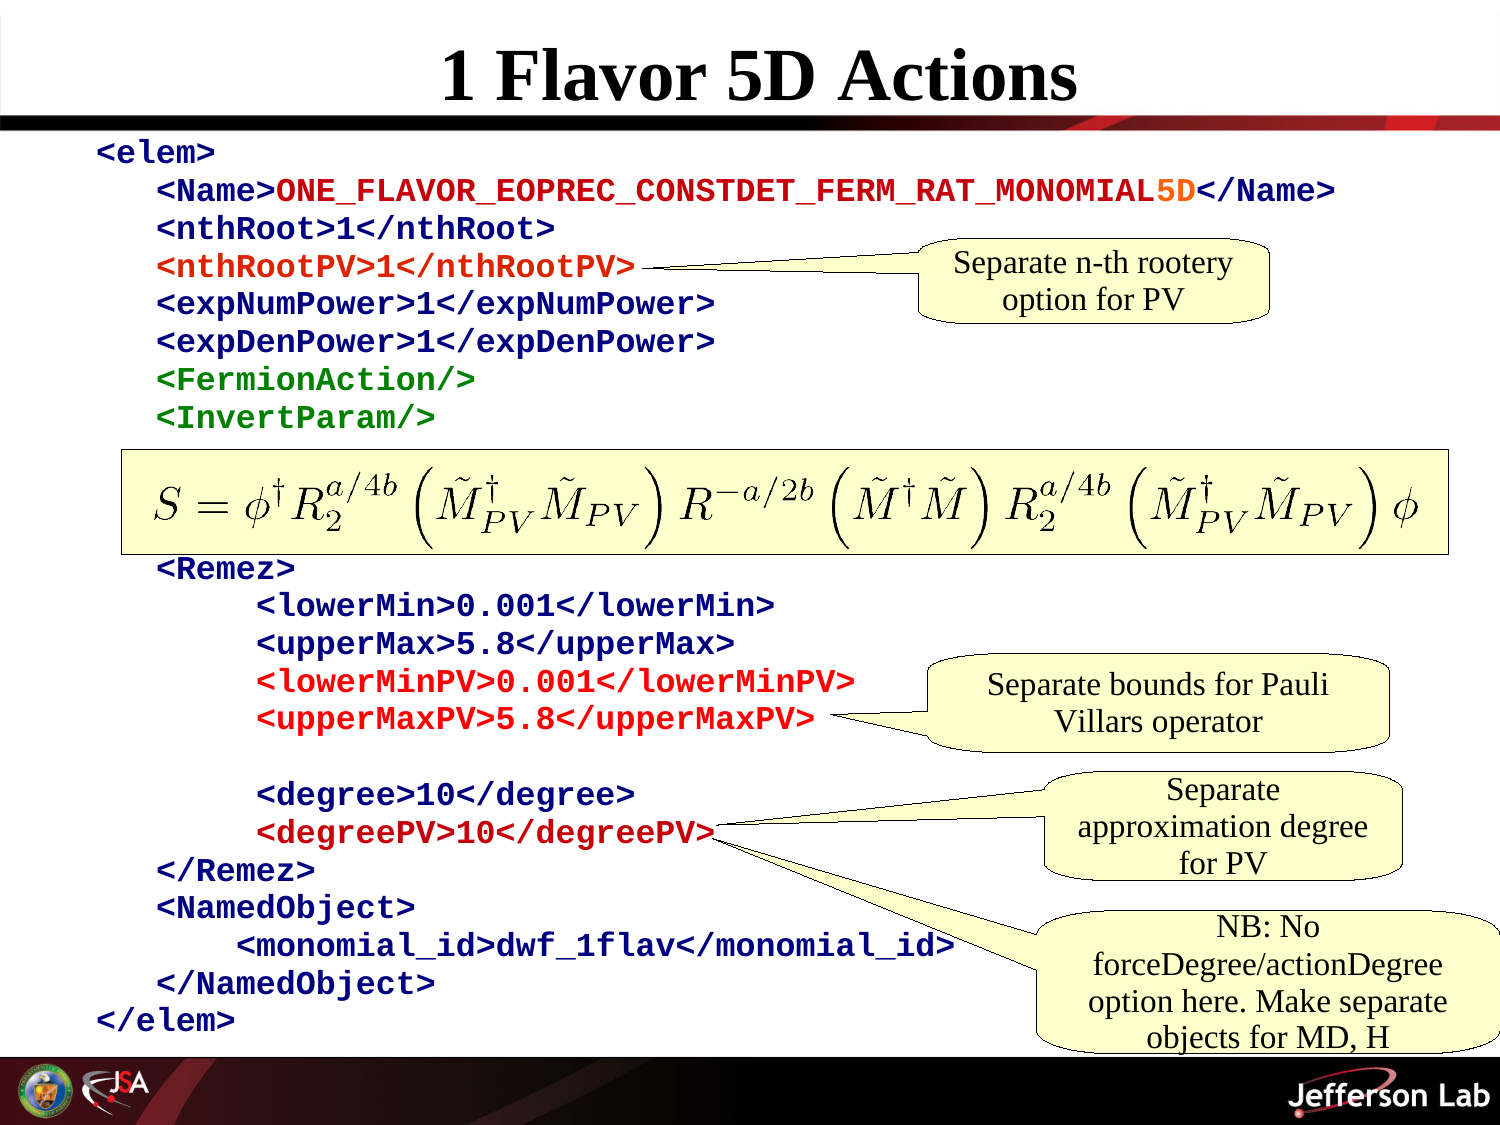

# 1 Flavor 5D Actions
<elem>
 <Name>ONE_FLAVOR_EOPREC_CONSTDET_FERM_RAT_MONOMIAL5D</Name>
 <nthRoot>1</nthRoot>
 <nthRootPV>1</nthRootPV>
 <expNumPower>1</expNumPower>
 <expDenPower>1</expDenPower>
 <FermionAction/>
 <InvertParam/>
 <Remez>
 <lowerMin>0.001</lowerMin>
 <upperMax>5.8</upperMax>
 <lowerMinPV>0.001</lowerMinPV>
 <upperMaxPV>5.8</upperMaxPV>
 <degree>10</degree>
 <degreePV>10</degreePV>
 </Remez>
 <NamedObject>
 <monomial_id>dwf_1flav</monomial_id>
 </NamedObject>
</elem>
Separate n-th rootery option for PV
Separate bounds for Pauli Villars operator
Separate approximation degree for PV
NB: No forceDegree/actionDegree option here. Make separate objects for MD, H